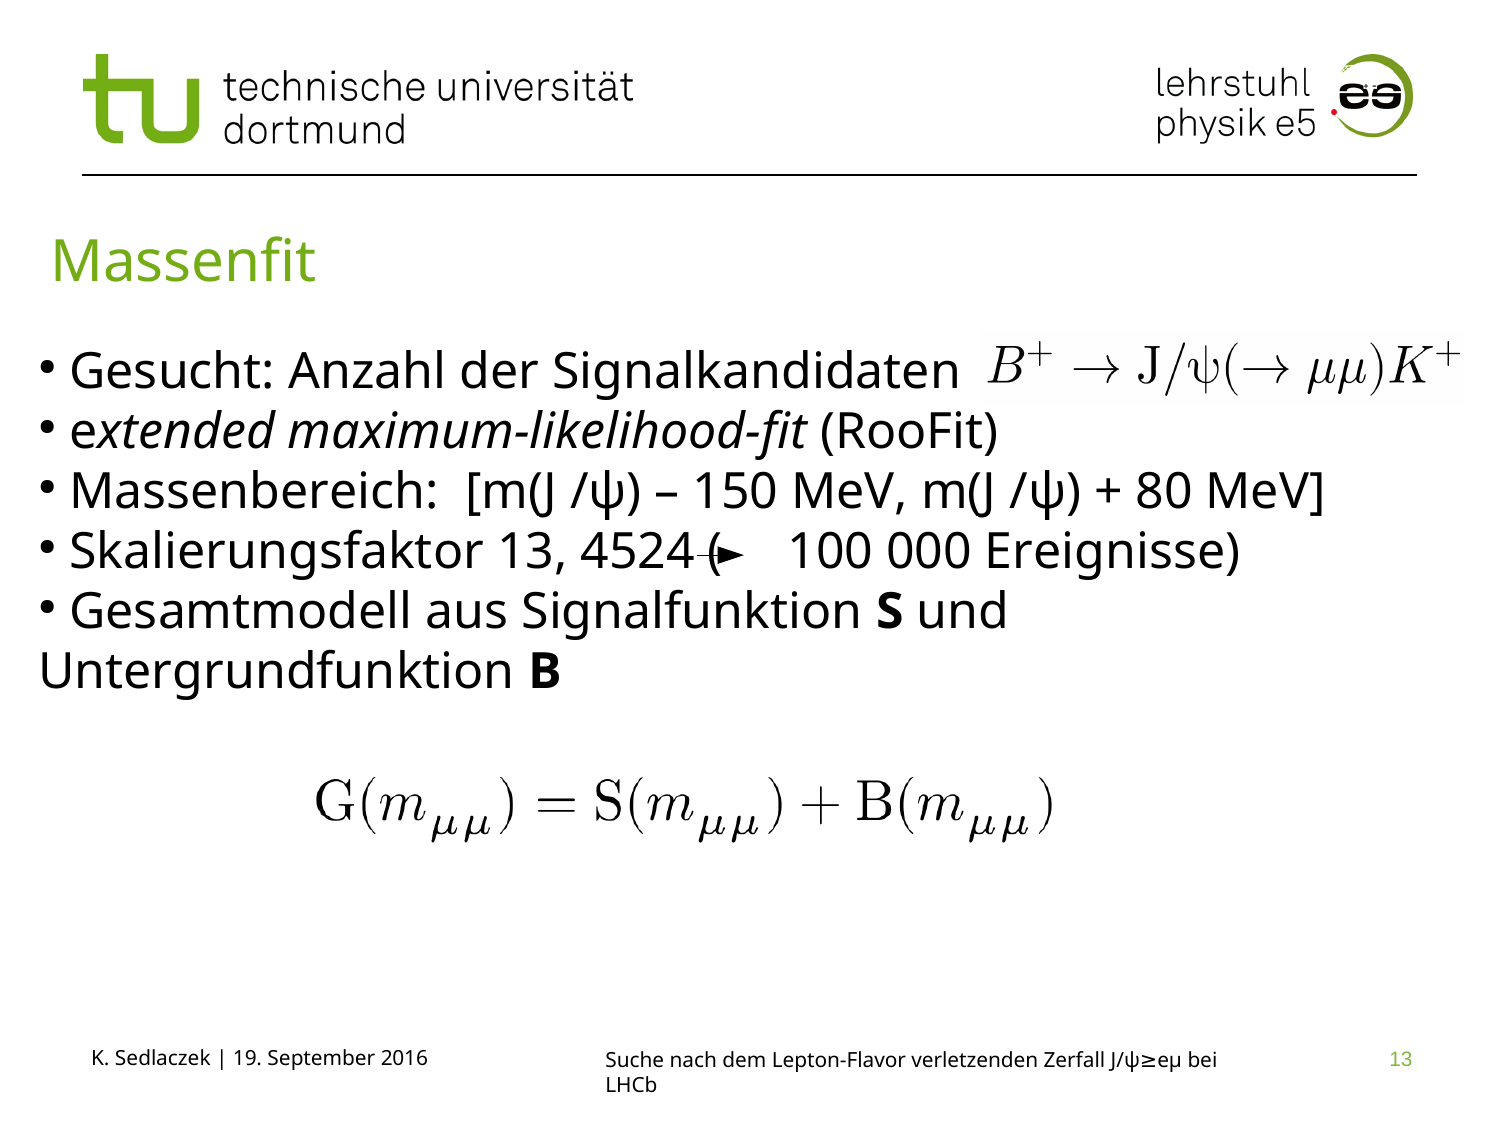

# Massenfit
 Gesucht: Anzahl der Signalkandidaten
 extended maximum-likelihood-fit (RooFit)
 Massenbereich: [m(J /ψ) – 150 MeV, m(J /ψ) + 80 MeV]
 Skalierungsfaktor 13, 4524 ( 100 000 Ereignisse)
 Gesamtmodell aus Signalfunktion S und Untergrundfunktion B
K. Sedlaczek | 19. September 2016
Suche nach dem Lepton-Flavor verletzenden Zerfall J/ψ≥eµ bei LHCb